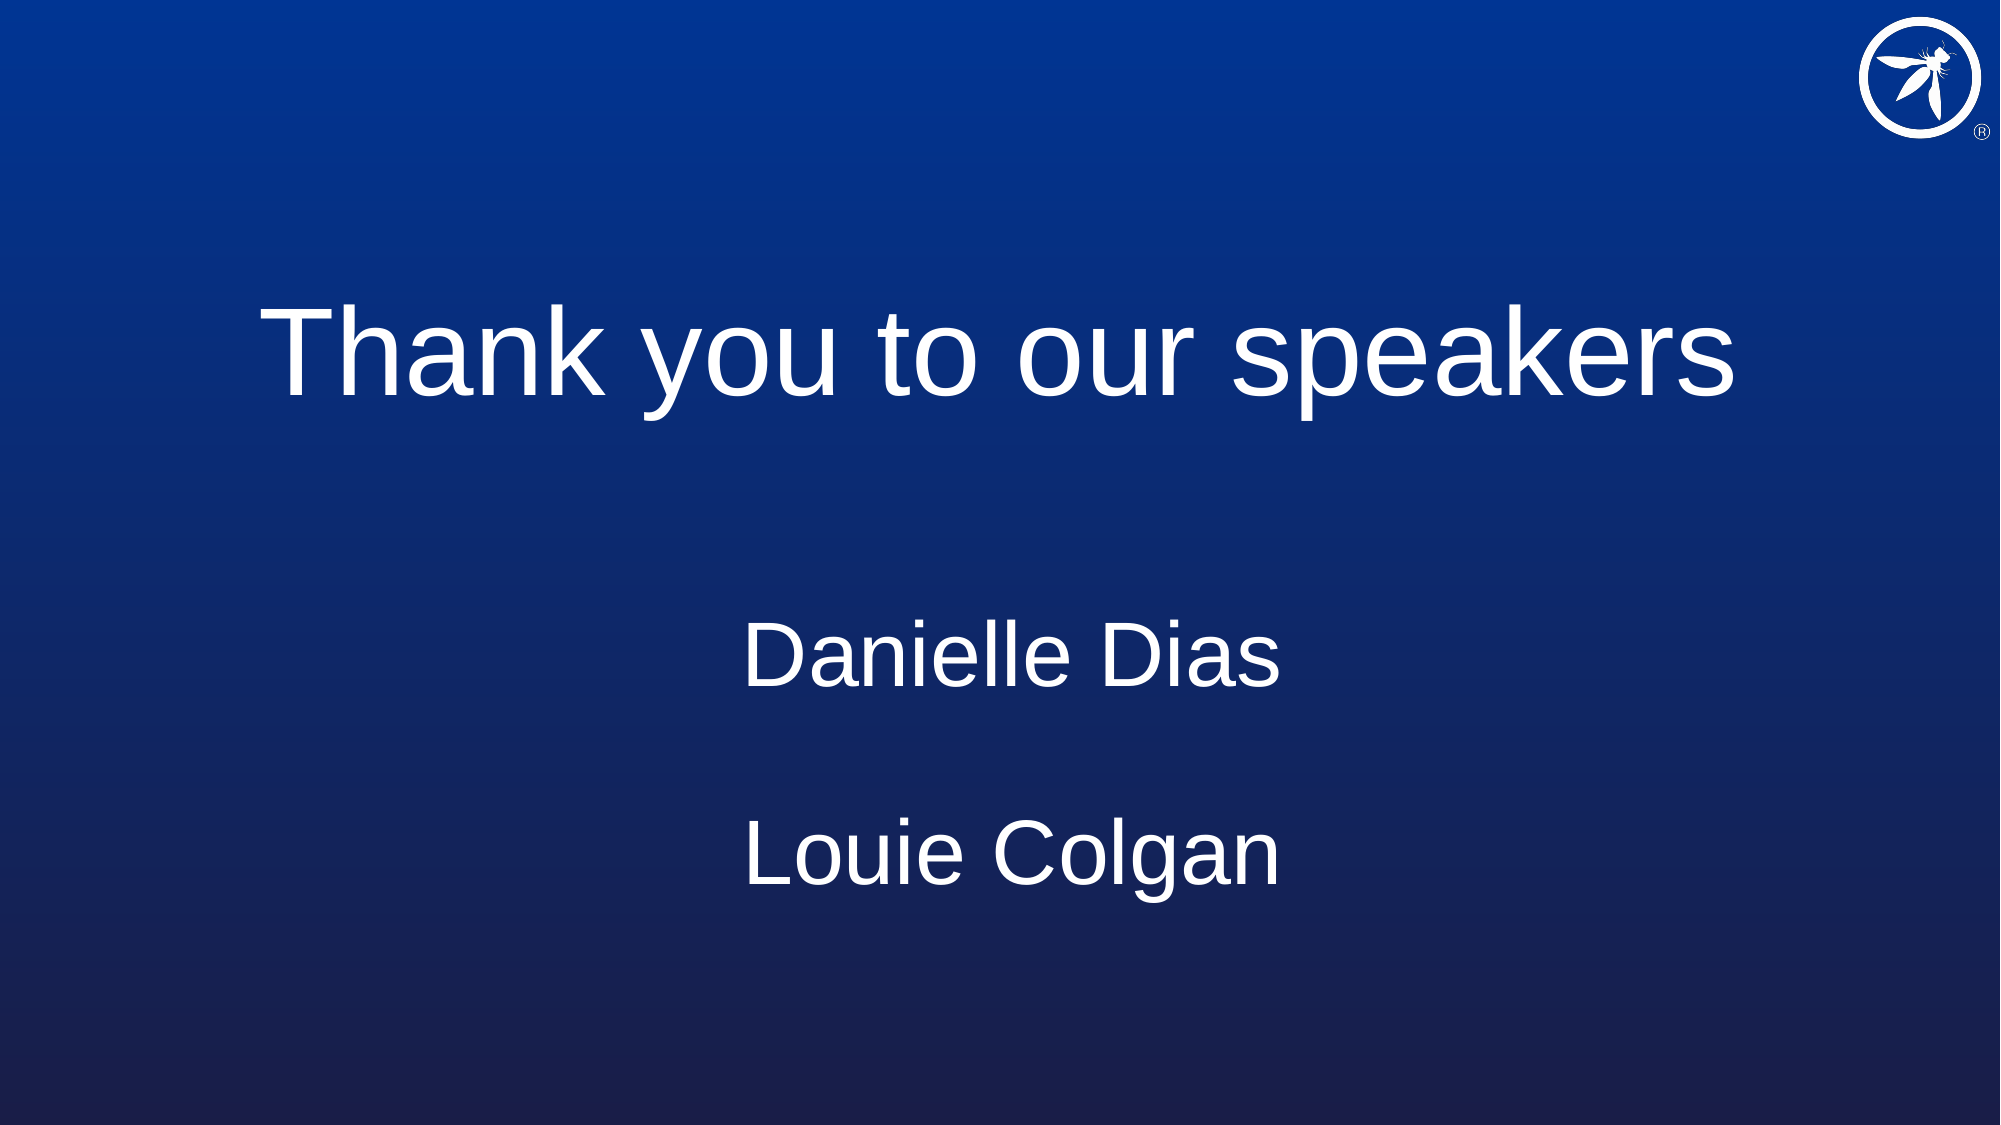

# Thank you to our speakers
Danielle Dias
Louie Colgan